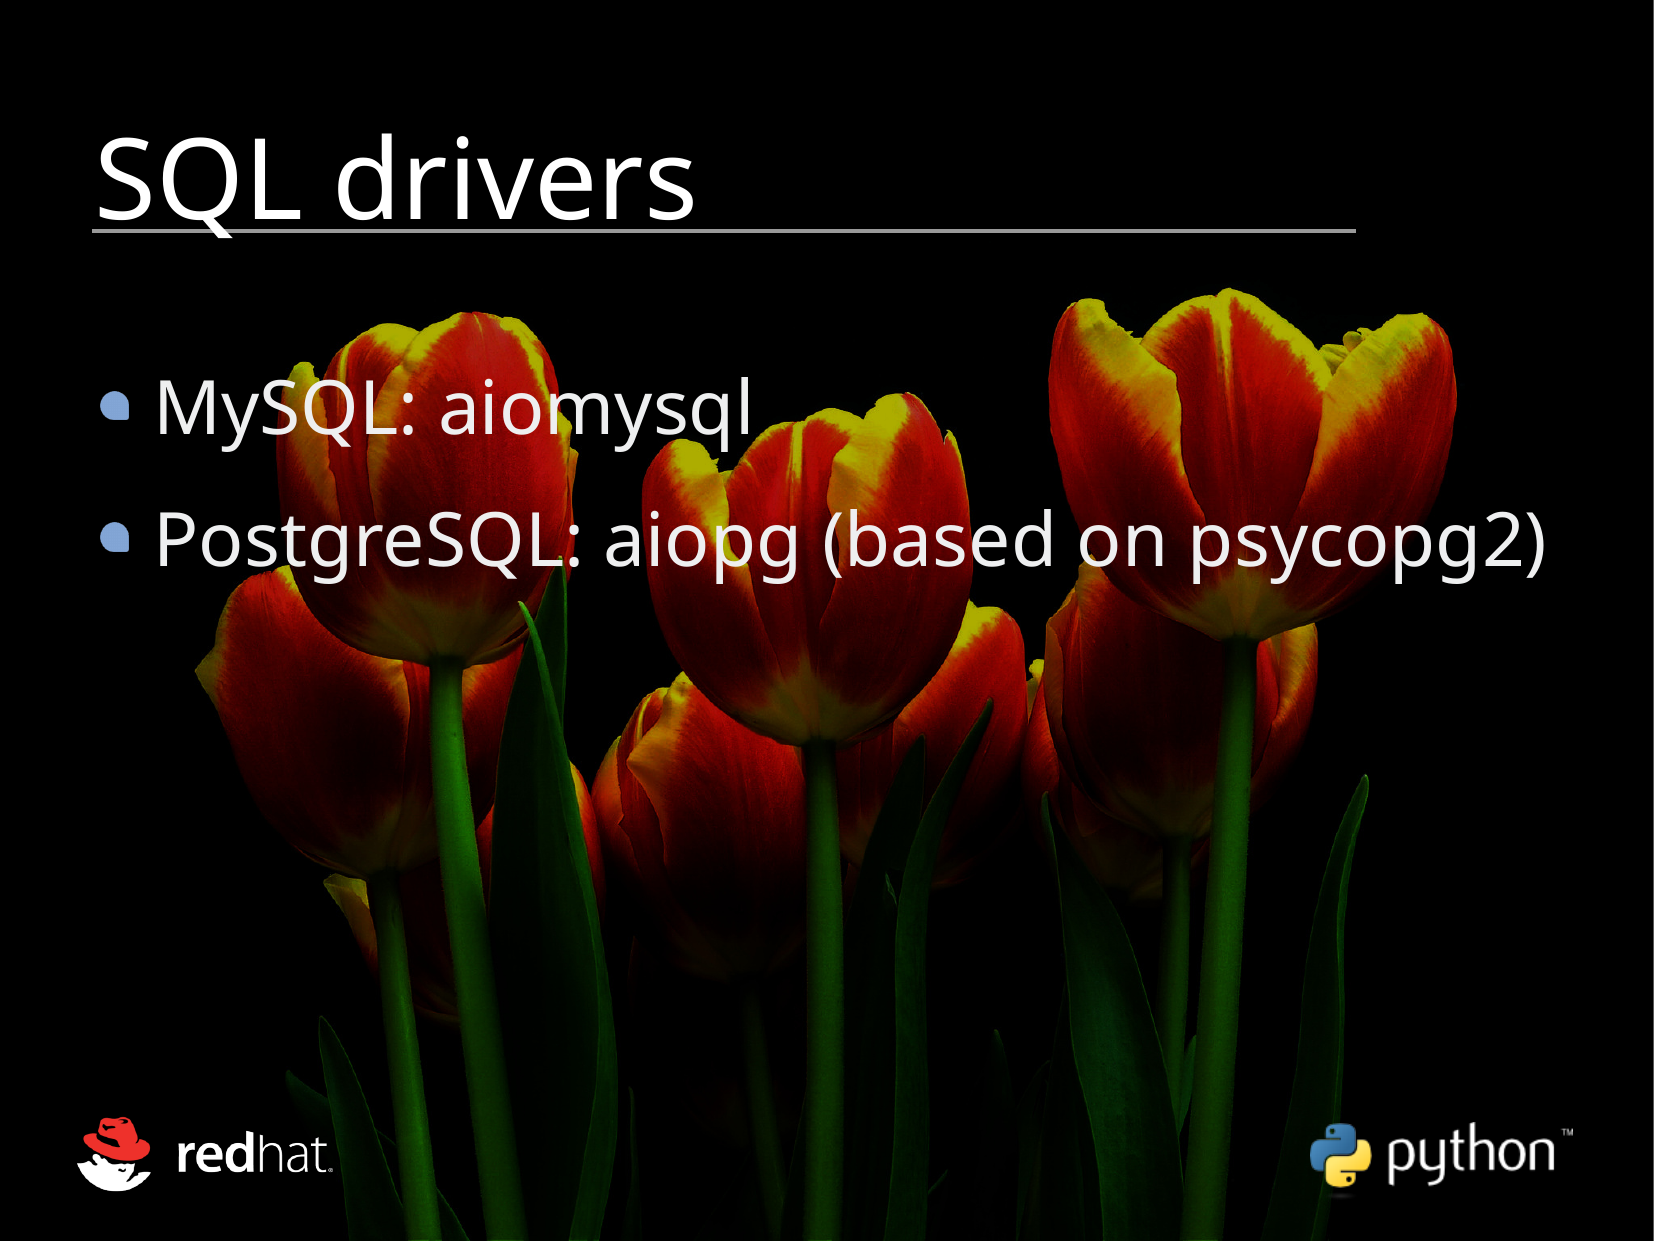

SQL drivers
# MySQL: aiomysql
PostgreSQL: aiopg (based on psycopg2)